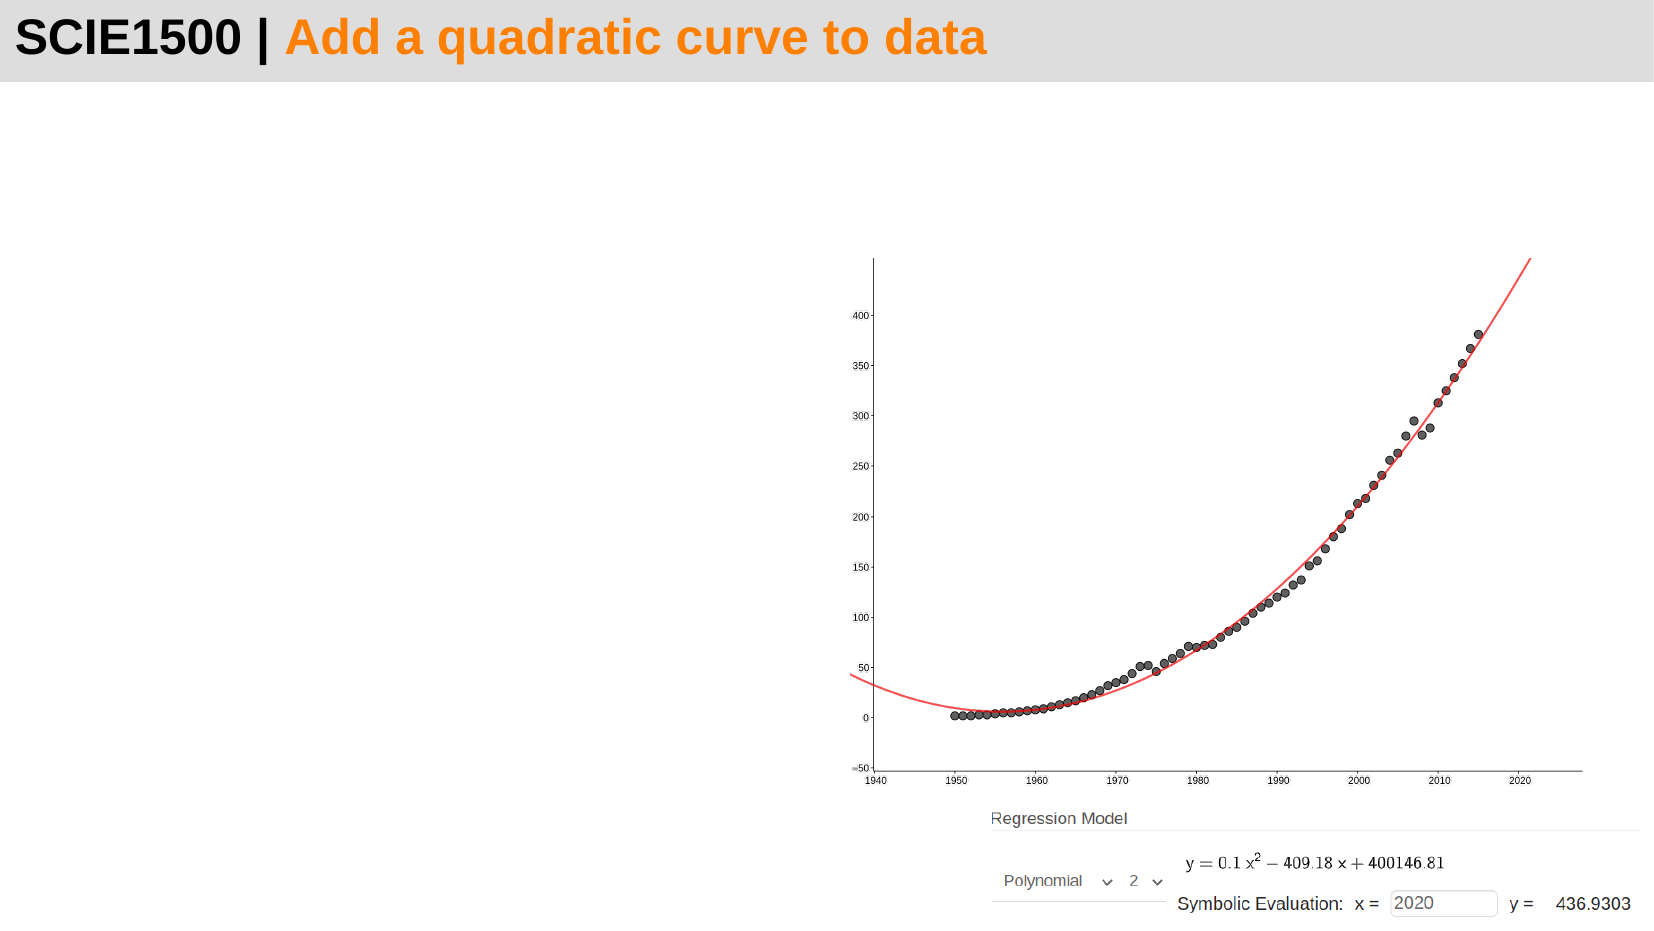

SCIE1500 | Add a quadratic curve to data